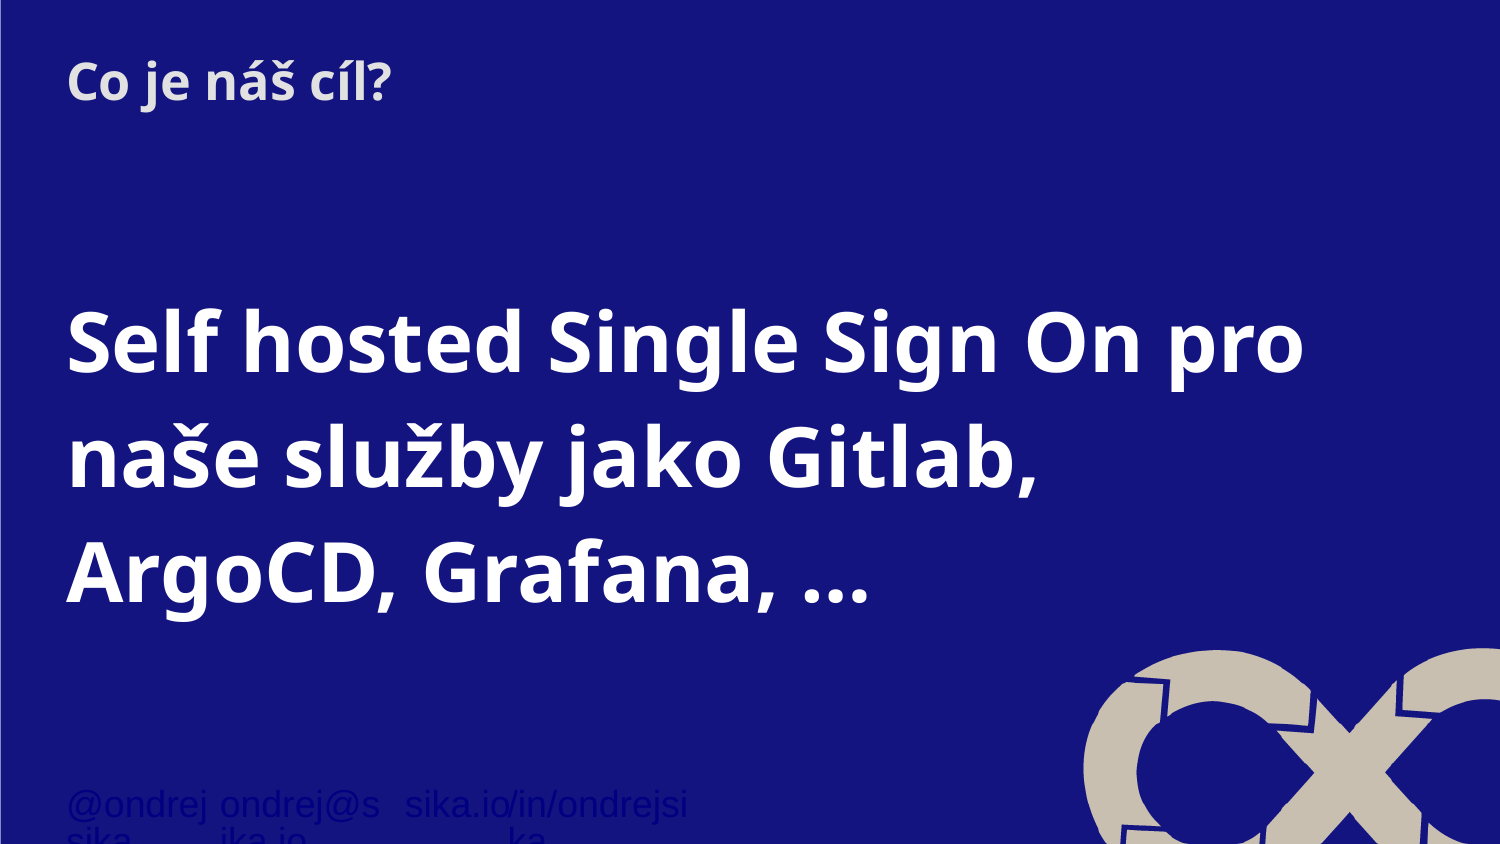

# Co je náš cíl?
Self hosted Single Sign On pro naše služby jako Gitlab, ArgoCD, Grafana, …